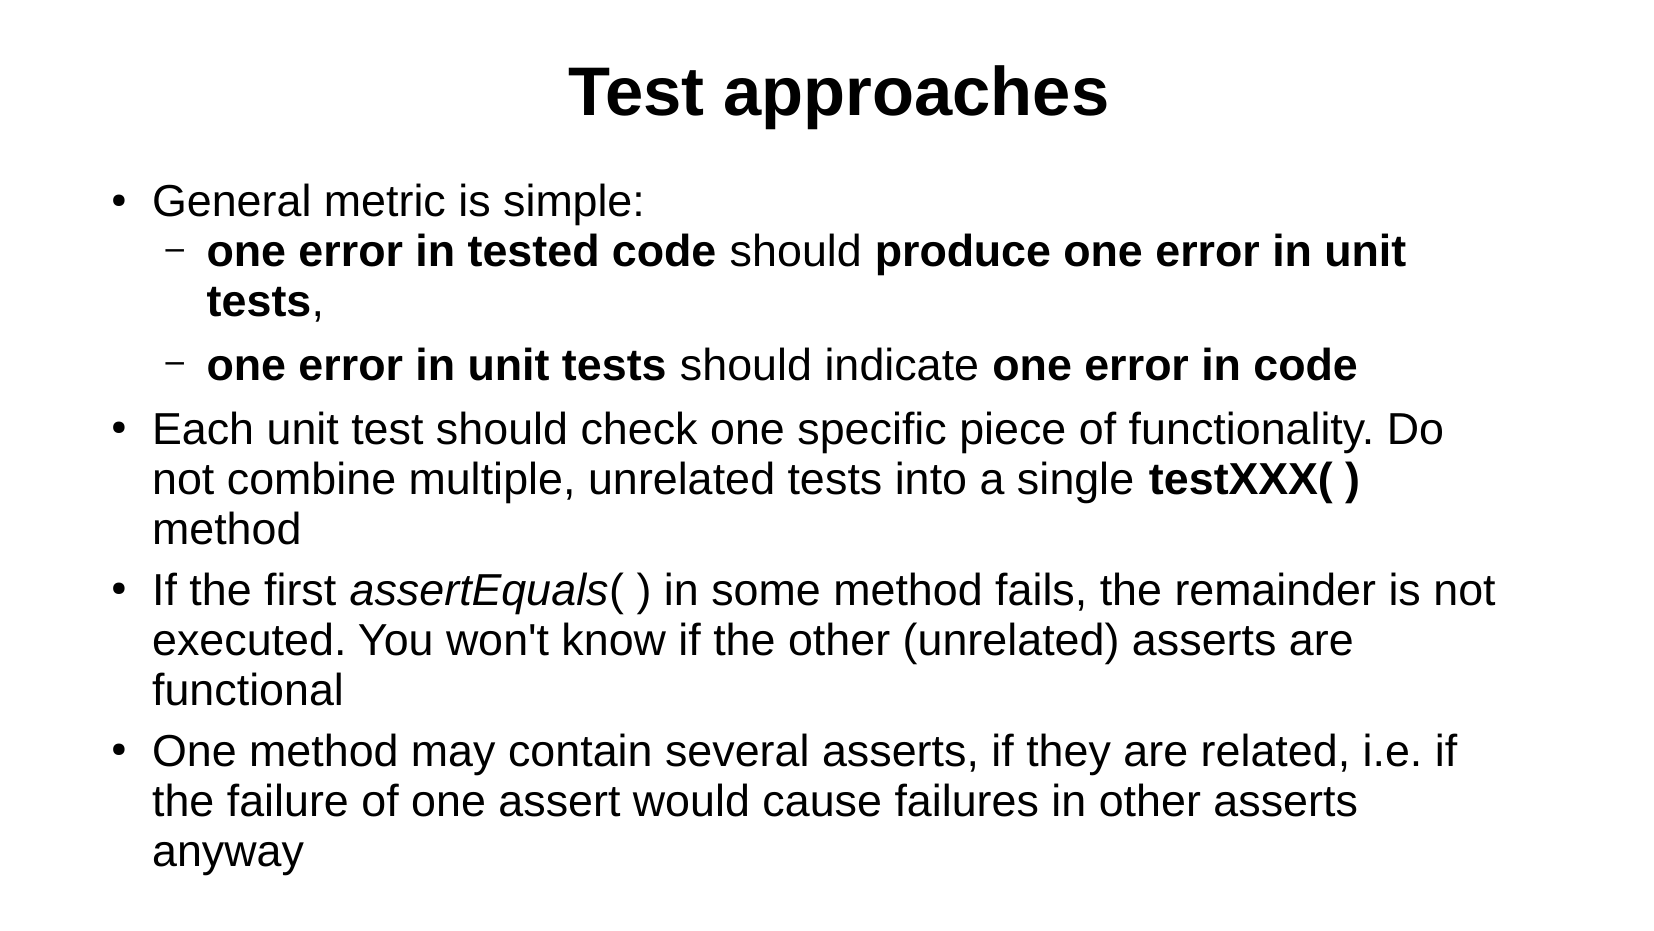

# Test approaches
General metric is simple:
one error in tested code should produce one error in unit tests,
one error in unit tests should indicate one error in code
Each unit test should check one specific piece of functionality. Do not combine multiple, unrelated tests into a single testXXX( ) method
If the first assertEquals( ) in some method fails, the remainder is not executed. You won't know if the other (unrelated) asserts are functional
One method may contain several asserts, if they are related, i.e. if the failure of one assert would cause failures in other asserts anyway